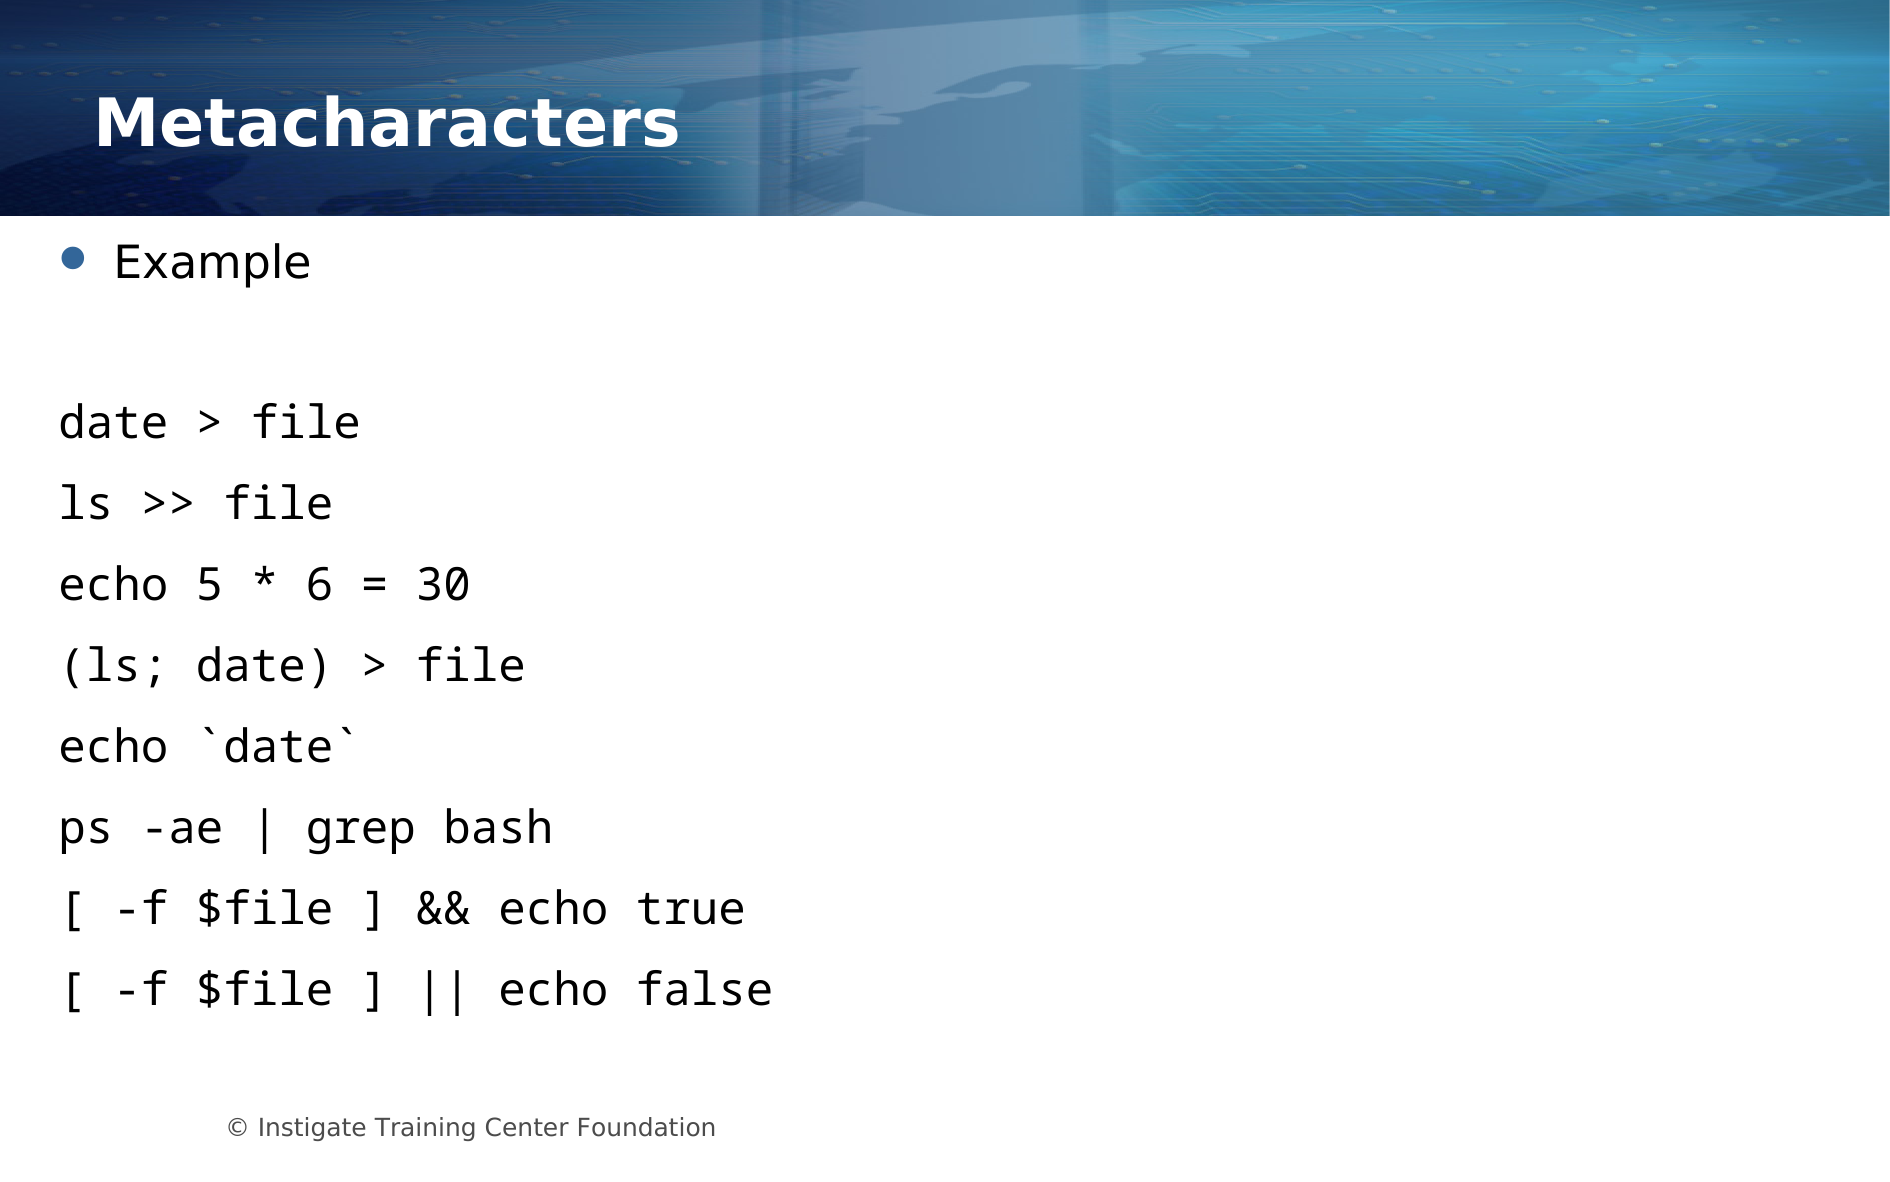

# Metacharacters
Example
date > file
ls >> file
echo 5 * 6 = 30
(ls; date) > file
echo `date`
ps -ae | grep bash
[ -f $file ] && echo true
[ -f $file ] || echo false